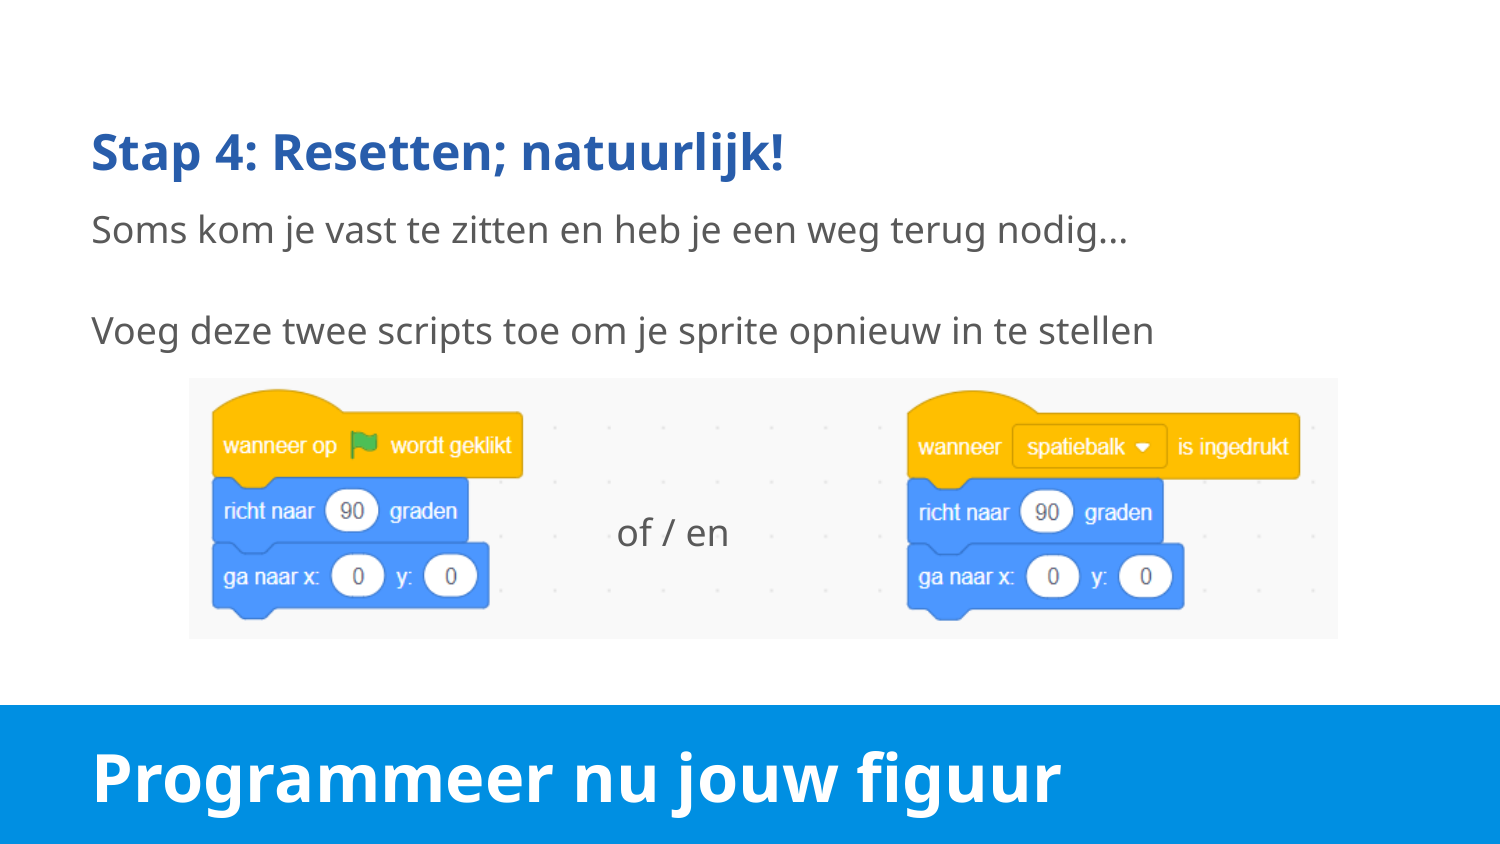

Stap 4: Resetten; natuurlijk!
Soms kom je vast te zitten en heb je een weg terug nodig...
Voeg deze twee scripts toe om je sprite opnieuw in te stellen
							of / en
# Programmeer nu jouw figuur